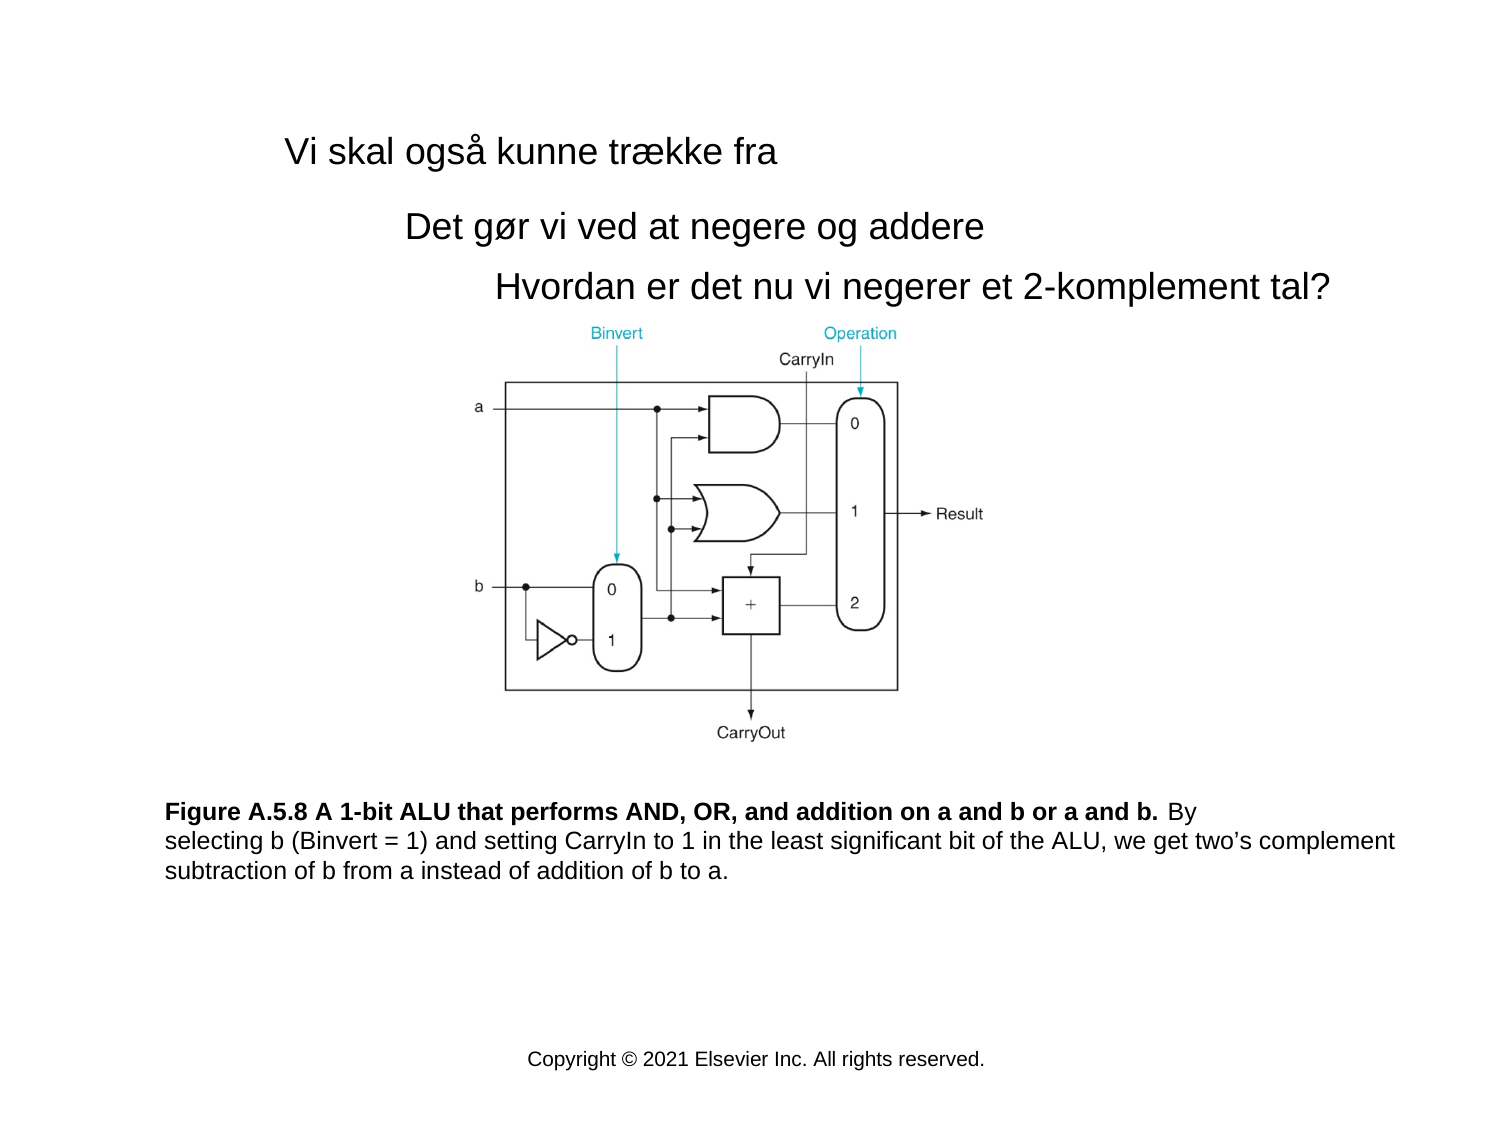

Vi skal også kunne trække fra
Det gør vi ved at negere og addere
Hvordan er det nu vi negerer et 2-komplement tal?
Figure A.5.8 A 1-bit ALU that performs AND, OR, and addition on a and b or a and b. By
selecting b (Binvert = 1) and setting CarryIn to 1 in the least significant bit of the ALU, we get two’s complement
subtraction of b from a instead of addition of b to a.
Copyright © 2021 Elsevier Inc. All rights reserved.